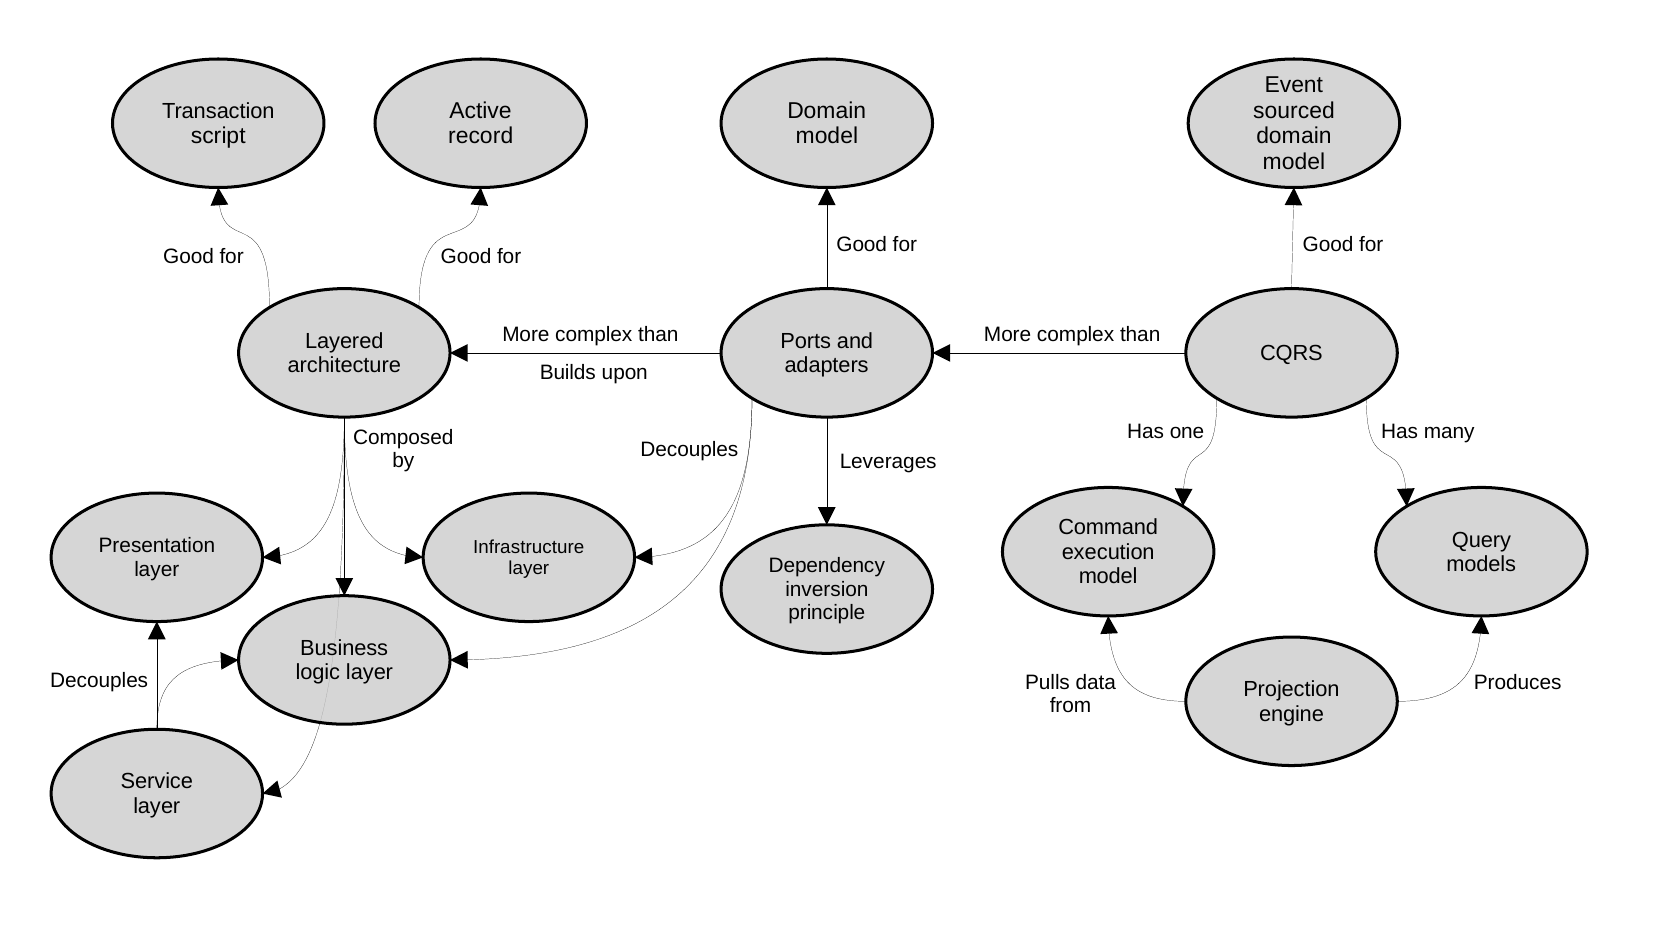

Transaction
script
Active record
Domain model
Event sourced domain model
Good for
Good for
Good for
Good for
Layered architecture
Ports and adapters
CQRS
More complex than
More complex than
Builds upon
Has many
Has one
Composed by
Decouples
Leverages
Command execution
model
Query models
Presentation layer
Infrastructure layer
Dependency inversion principle
Business logic layer
Projection engine
Decouples
Pulls data from
Produces
Service layer